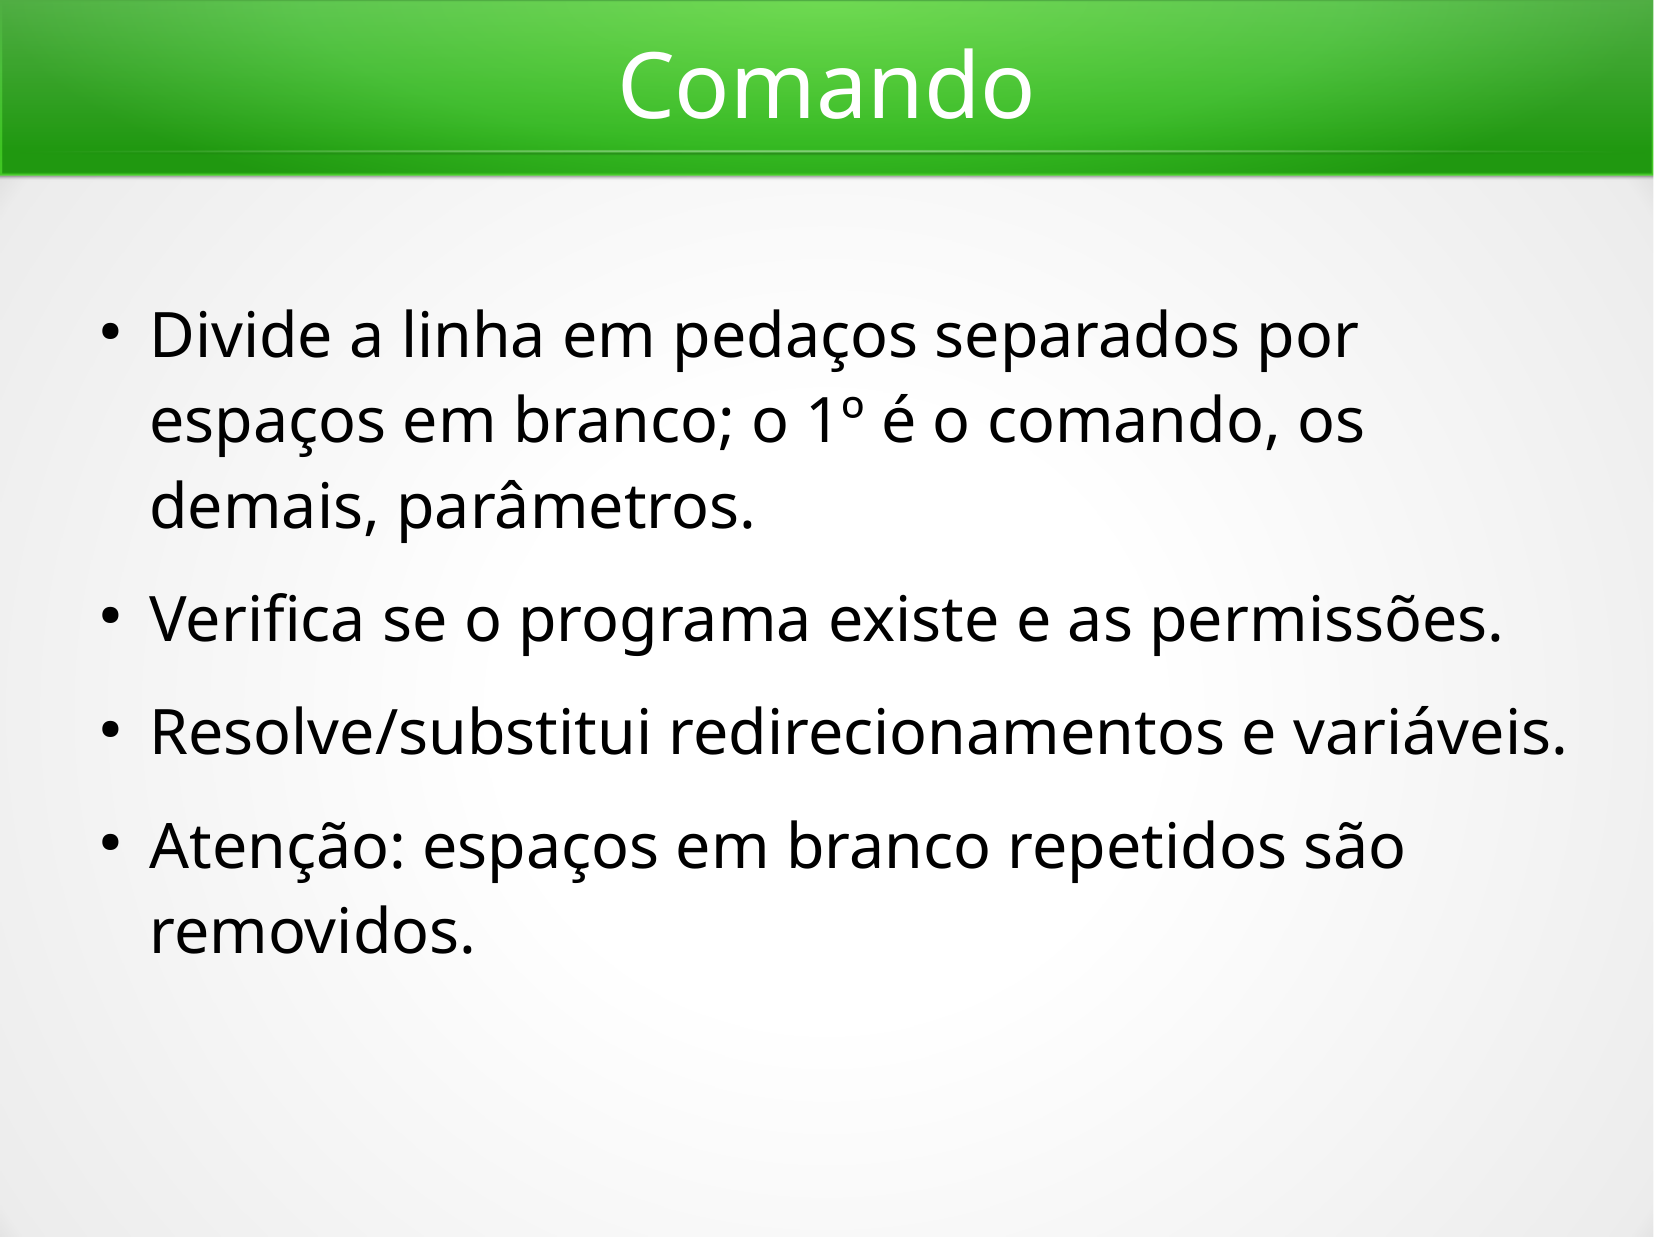

# Comando
Divide a linha em pedaços separados por espaços em branco; o 1º é o comando, os demais, parâmetros.
Verifica se o programa existe e as permissões.
Resolve/substitui redirecionamentos e variáveis.
Atenção: espaços em branco repetidos são removidos.